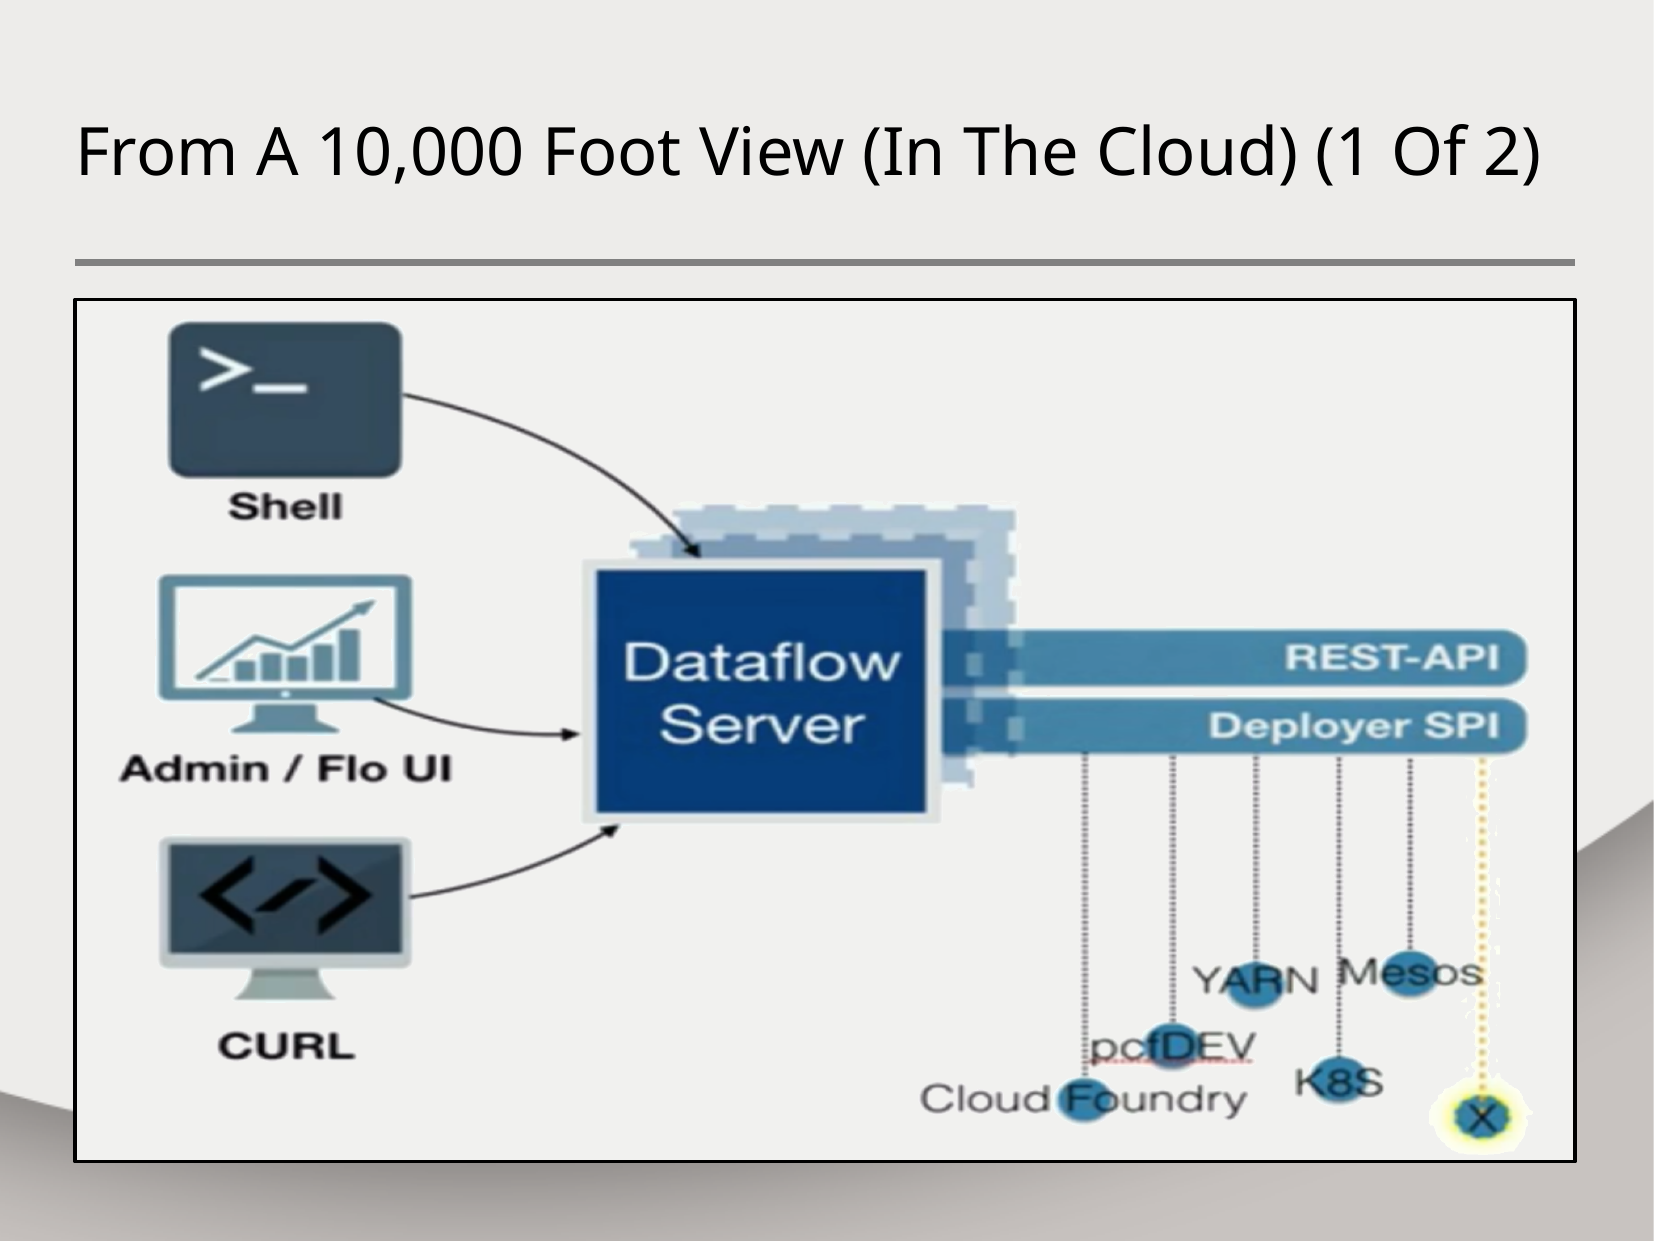

# From A 10,000 Foot View (In The Cloud) (1 Of 2)